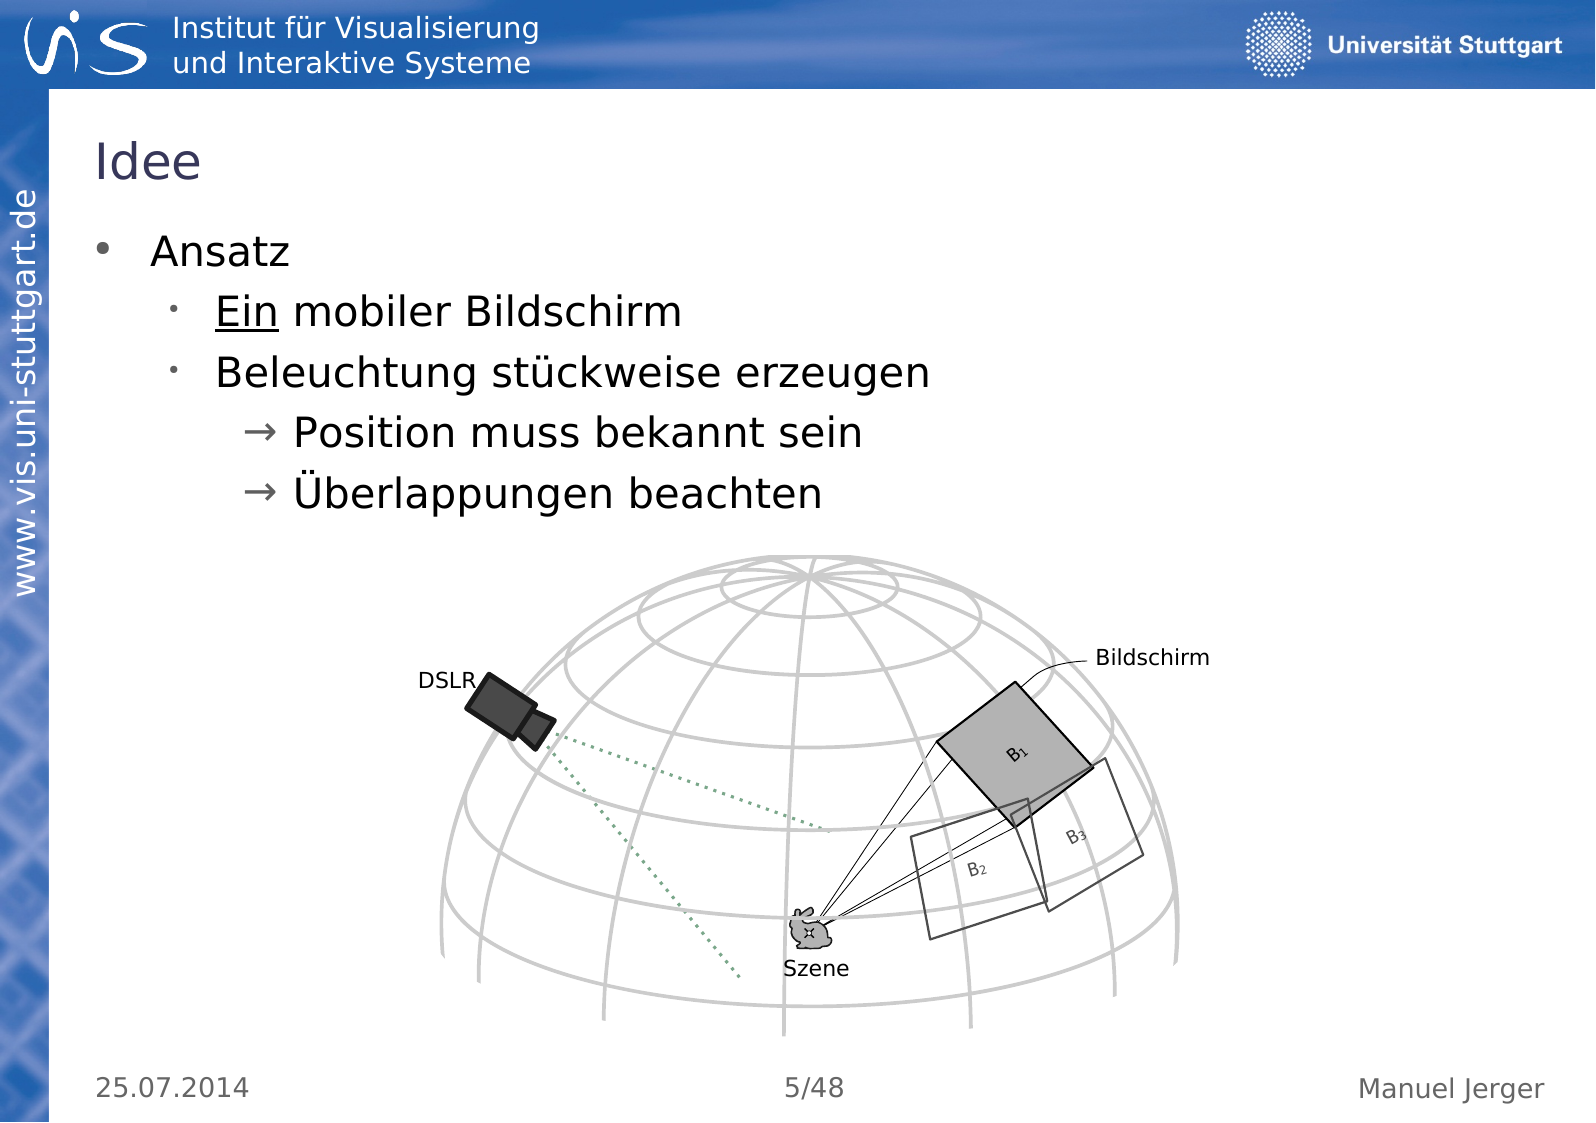

# Idee
Ansatz
Ein mobiler Bildschirm
Beleuchtung stückweise erzeugen
 Position muss bekannt sein
 Überlappungen beachten